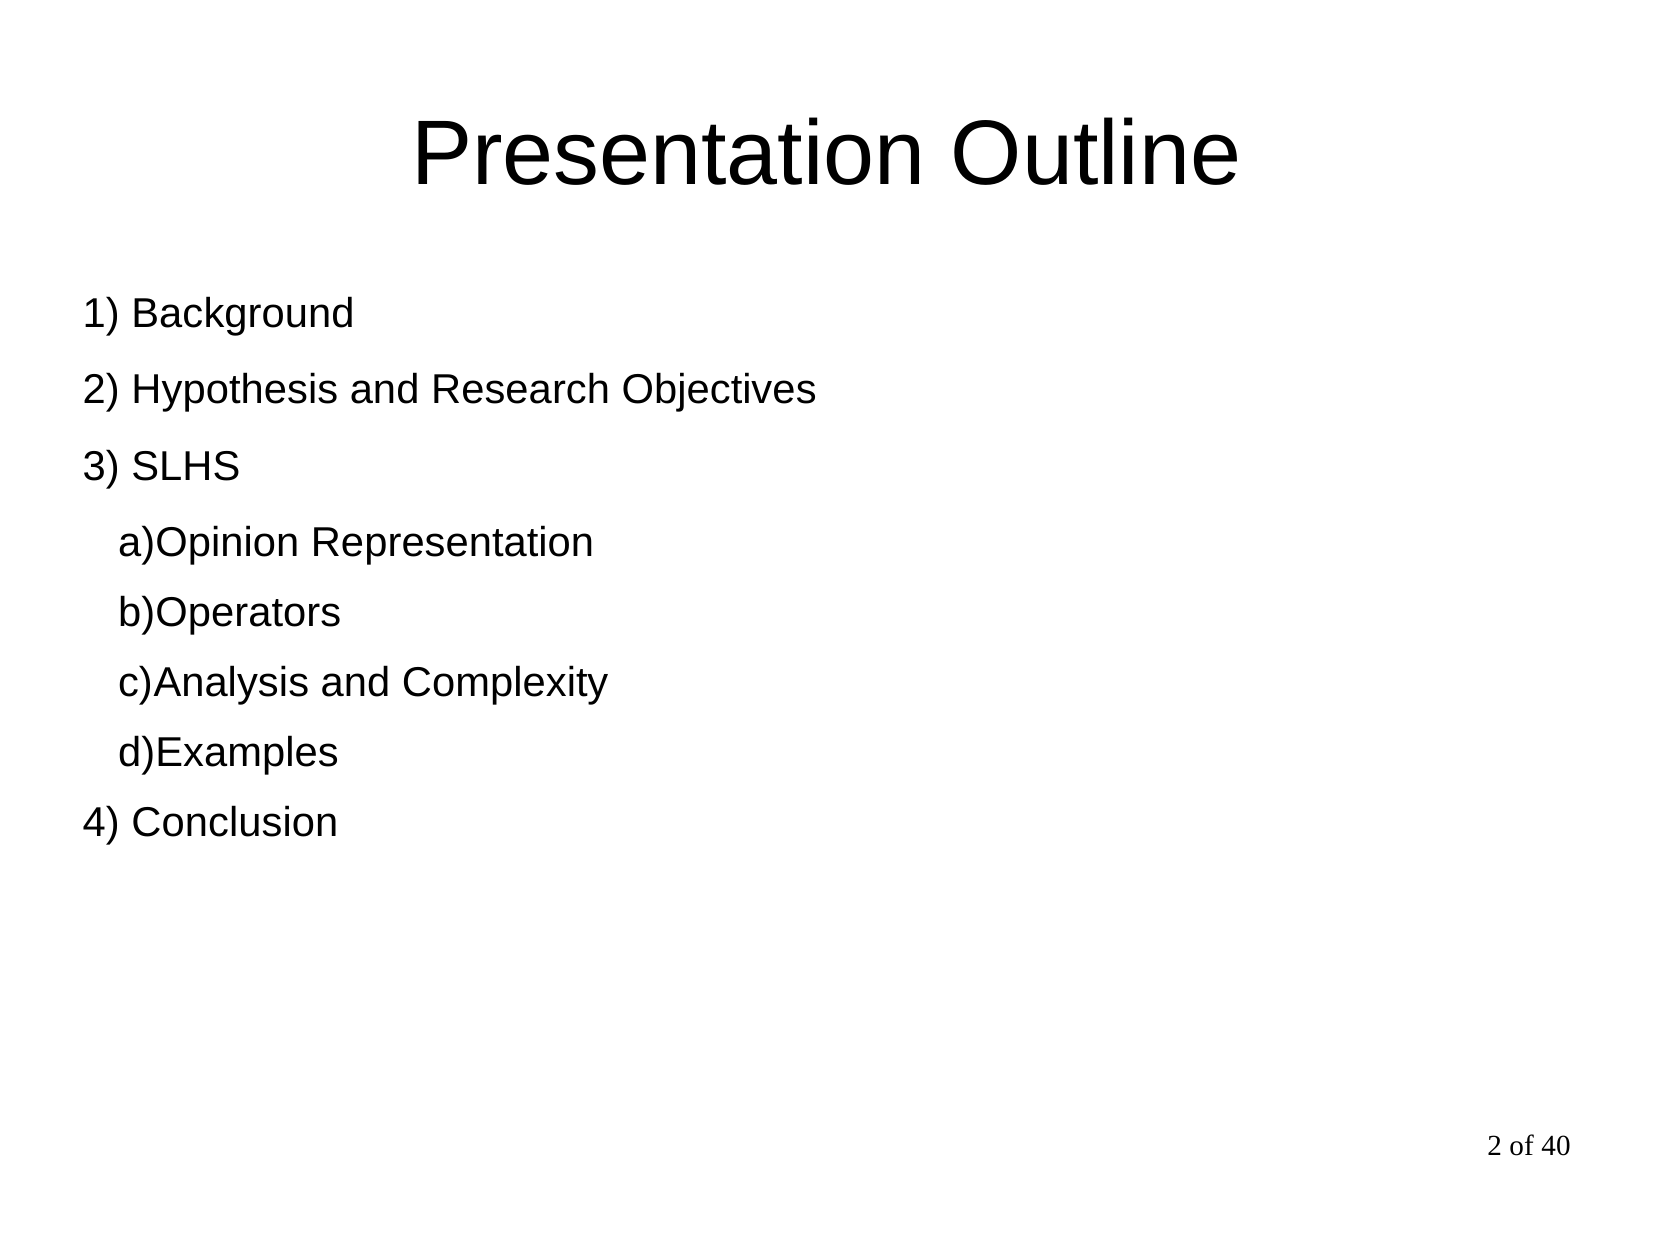

# Presentation Outline
 Background
 Hypothesis and Research Objectives
 SLHS
Opinion Representation
Operators
Analysis and Complexity
Examples
 Conclusion
2